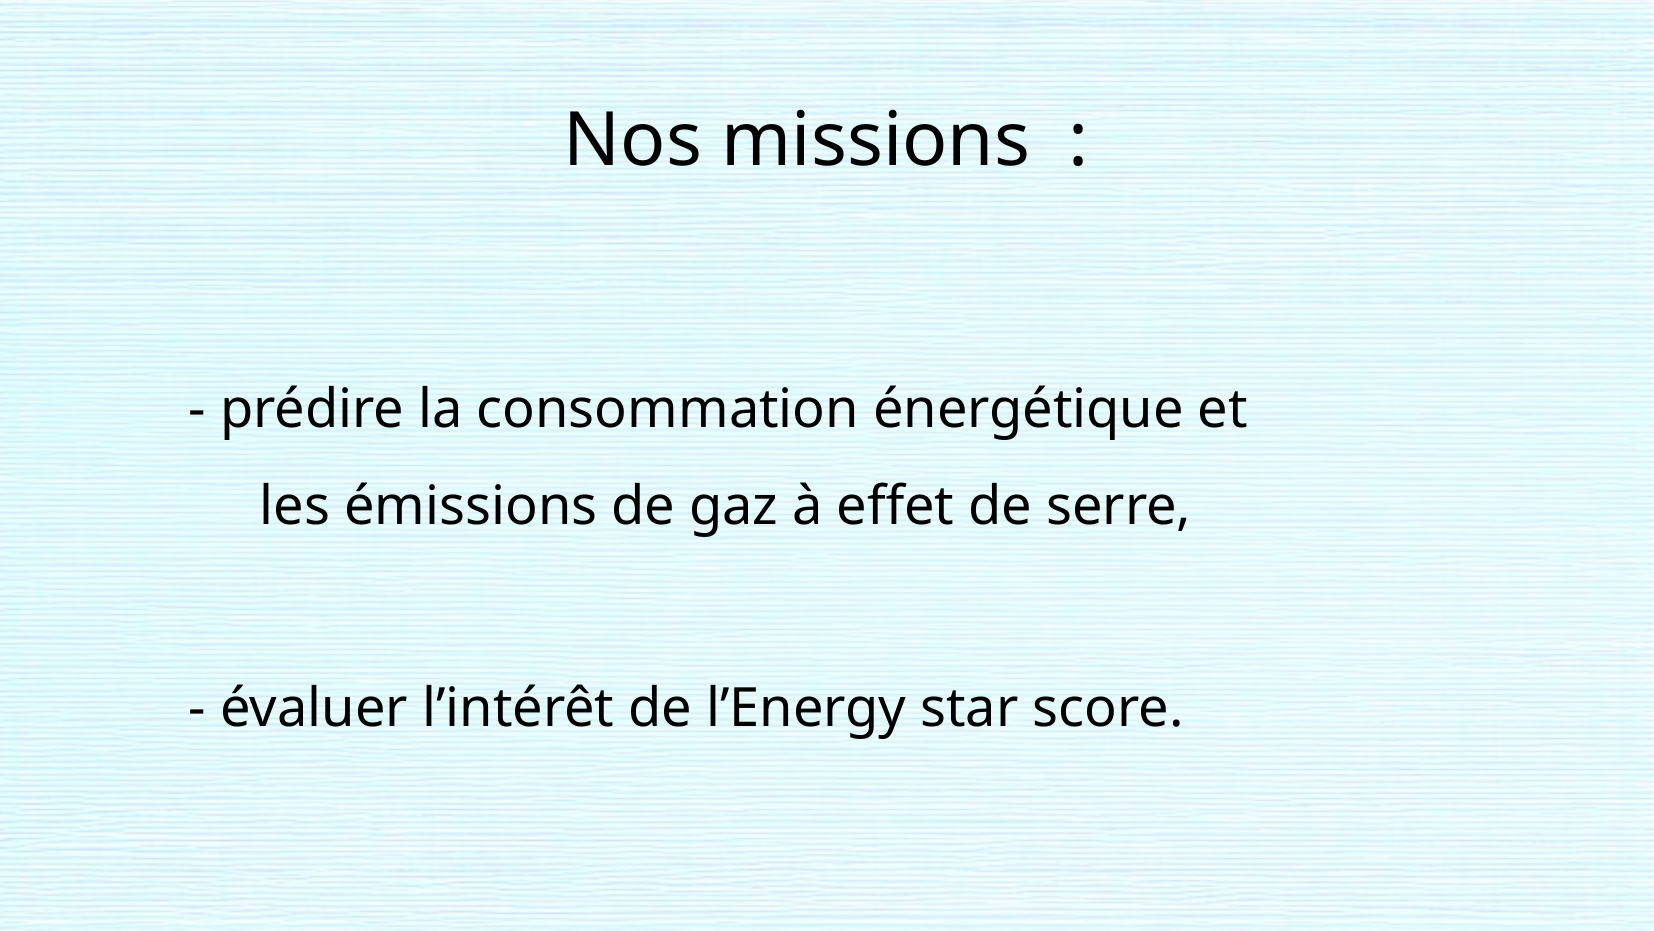

# Nos missions  :
- prédire la consommation énergétique et
les émissions de gaz à effet de serre,
- évaluer l’intérêt de l’Energy star score.